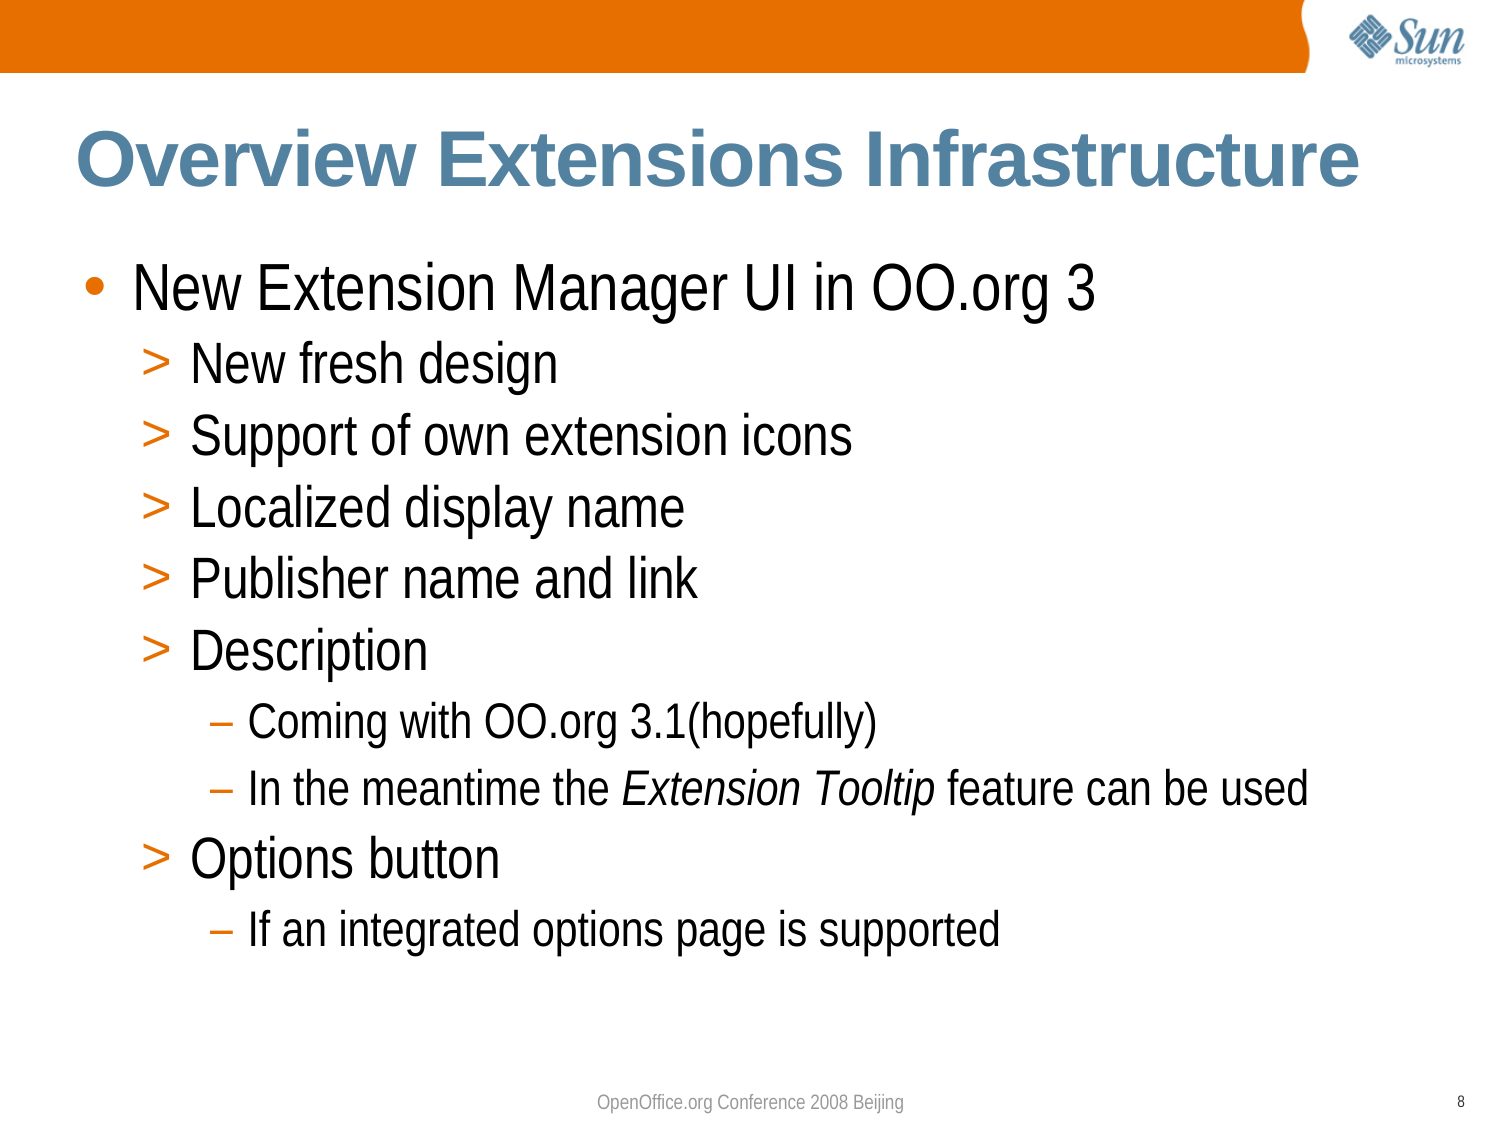

# Overview Extensions Infrastructure
New Extension Manager UI in OO.org 3
New fresh design
Support of own extension icons
Localized display name
Publisher name and link
Description
Coming with OO.org 3.1(hopefully)
In the meantime the Extension Tooltip feature can be used
Options button
If an integrated options page is supported